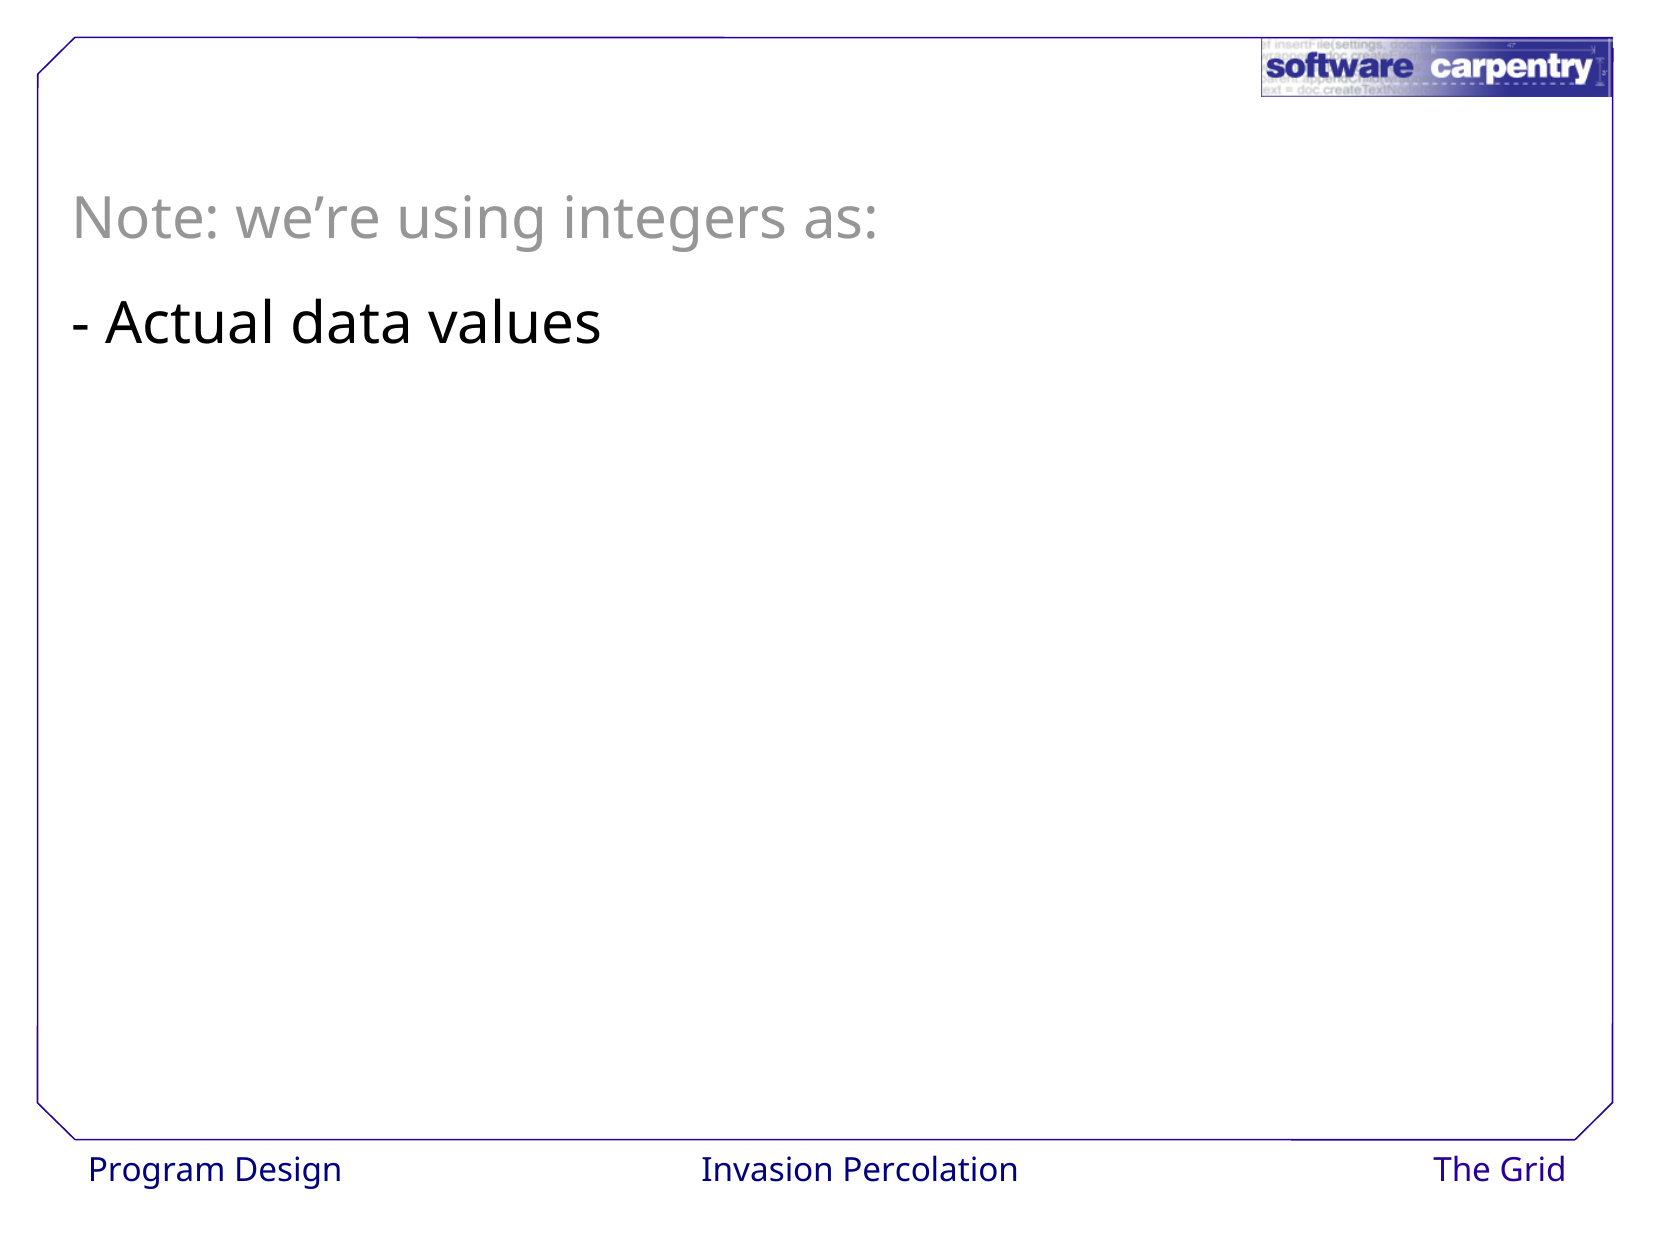

Note: we’re using integers as:
- Actual data values